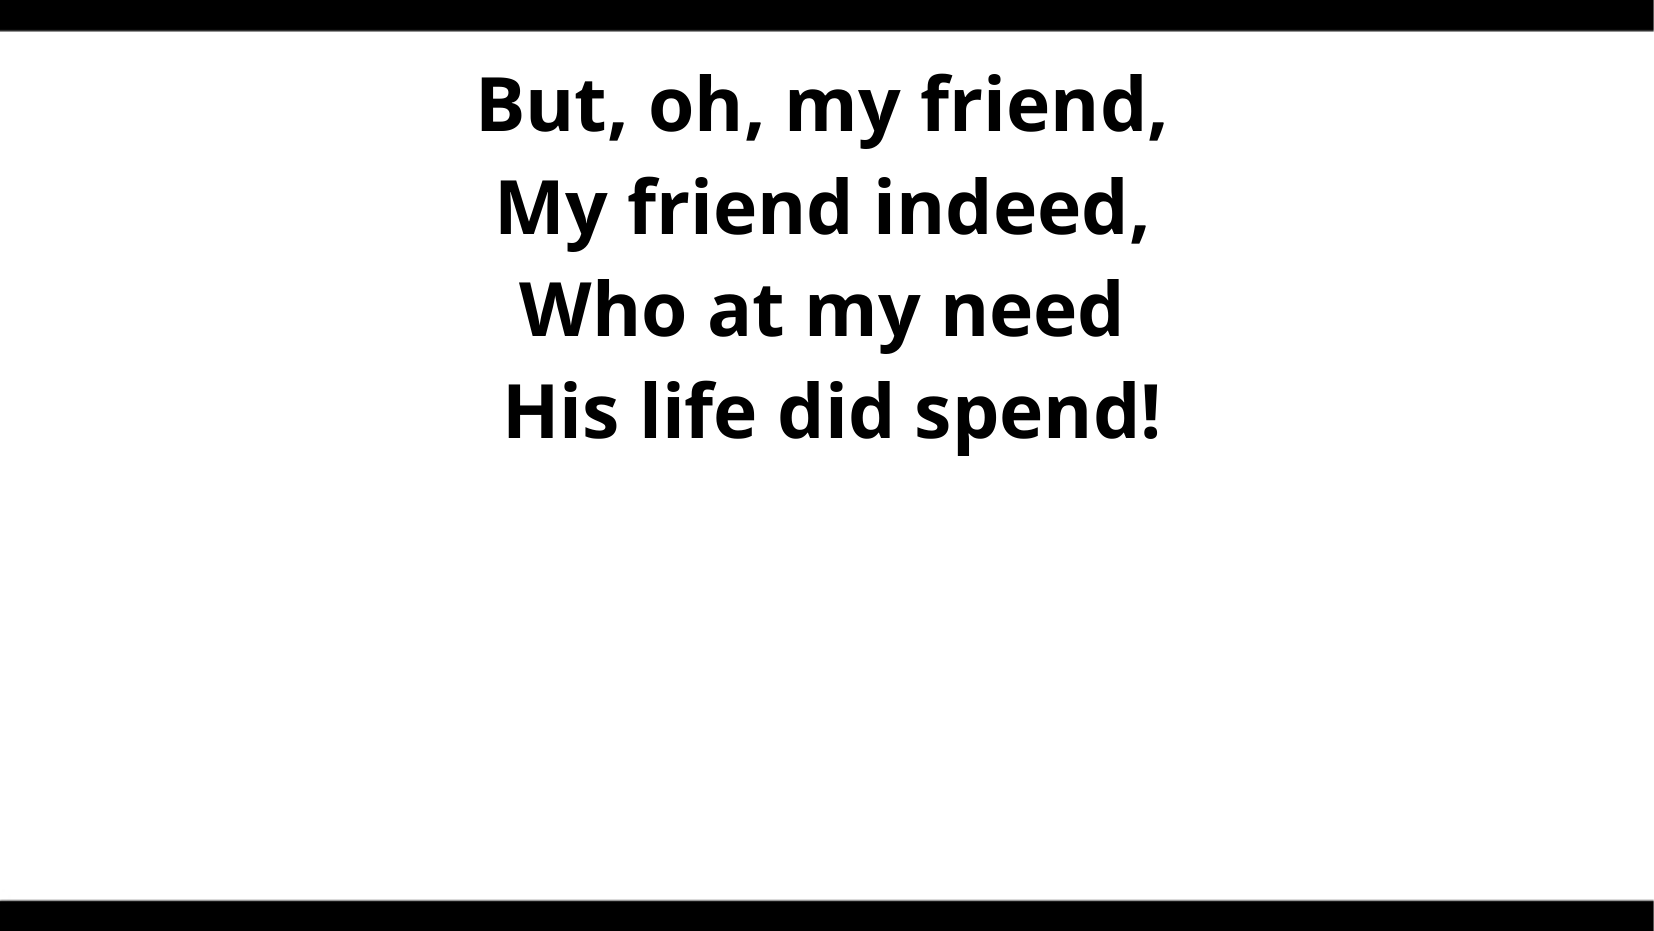

But, oh, my friend,
My friend indeed,
Who at my need
His life did spend!